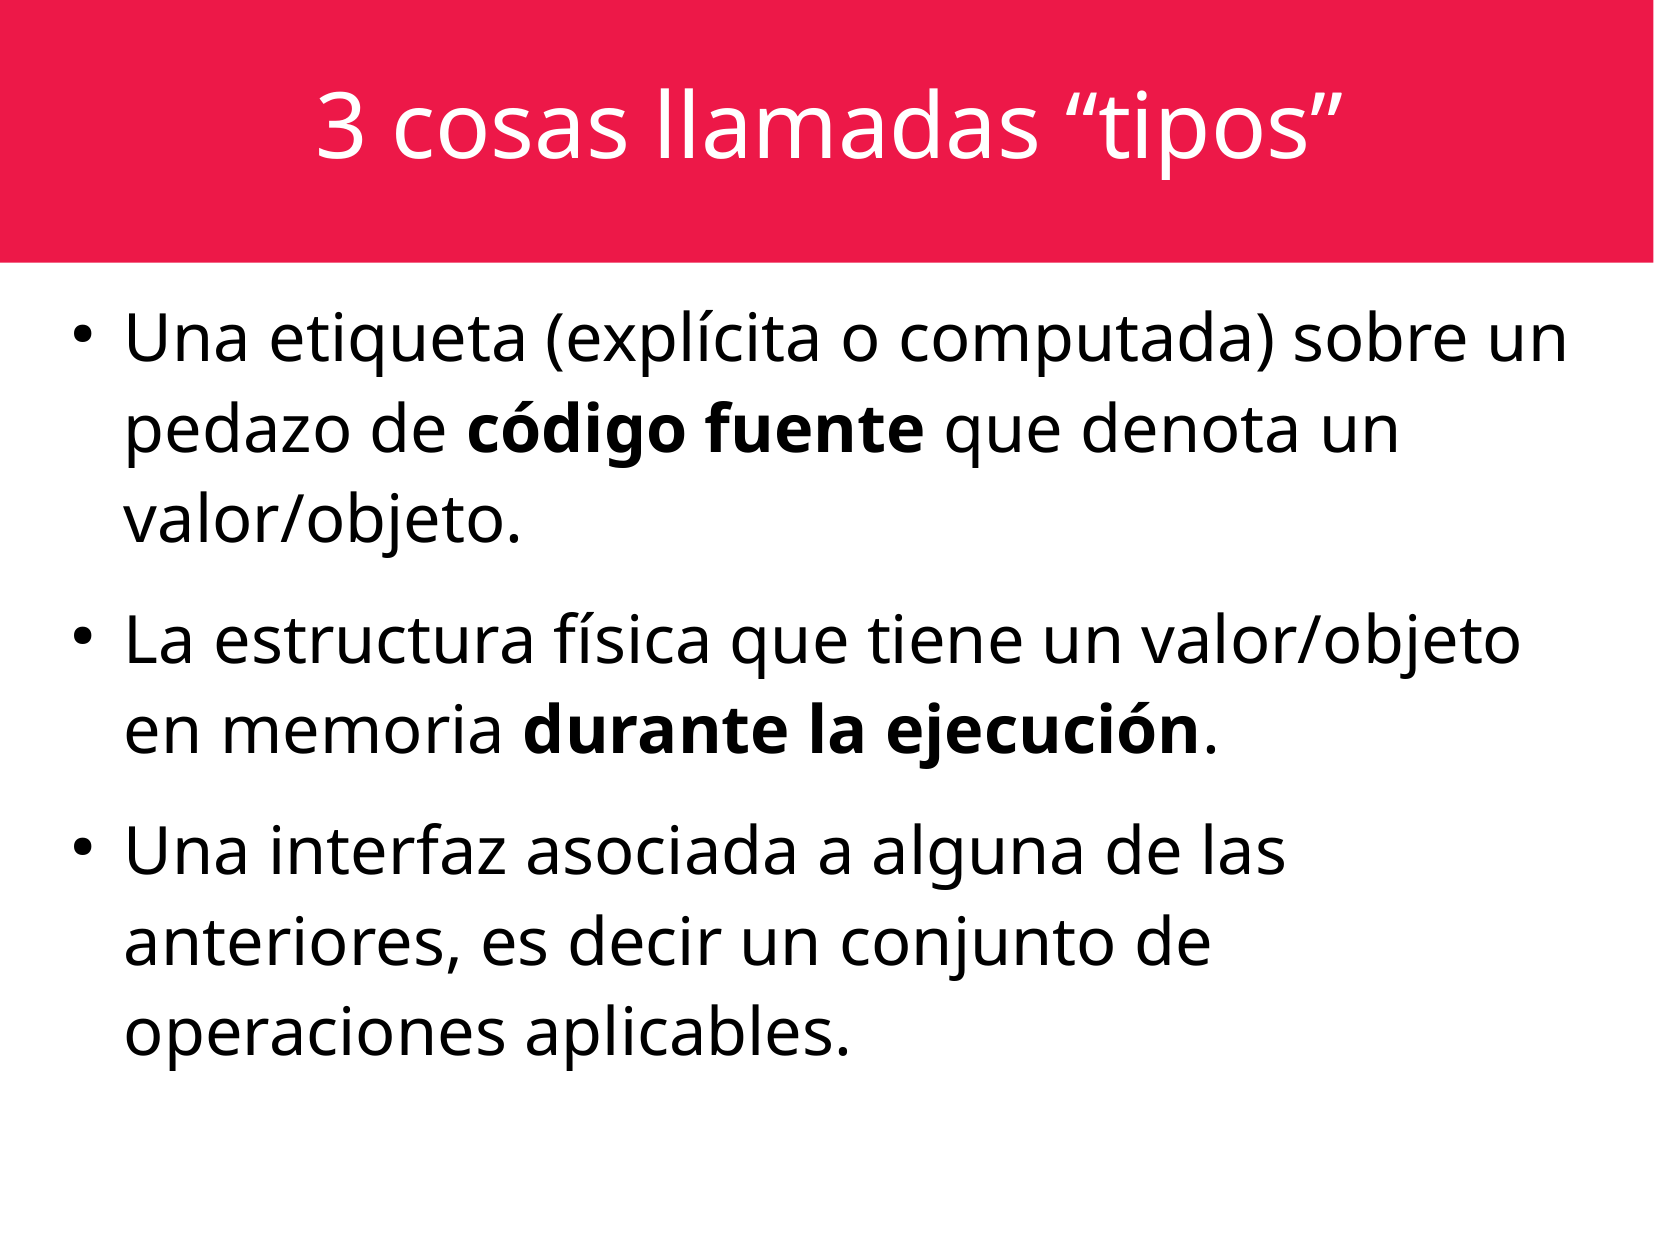

# 3 cosas llamadas “tipos”
Una etiqueta (explícita o computada) sobre un pedazo de código fuente que denota un valor/objeto.
La estructura física que tiene un valor/objeto en memoria durante la ejecución.
Una interfaz asociada a alguna de las anteriores, es decir un conjunto de operaciones aplicables.